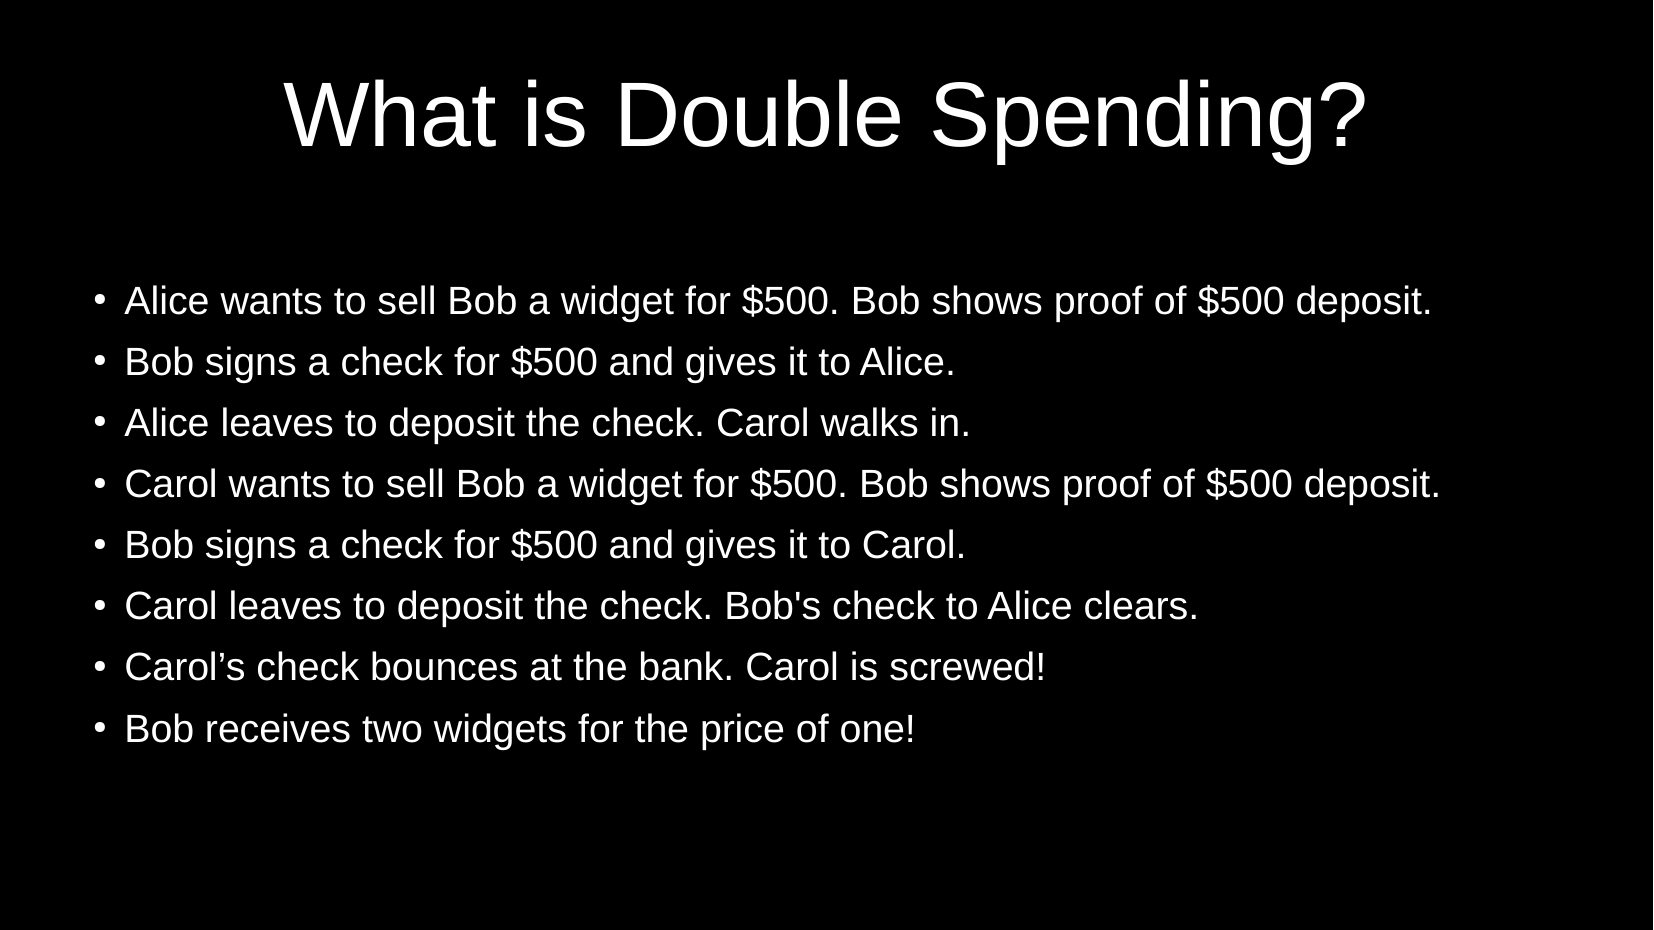

# What is Double Spending?
Alice wants to sell Bob a widget for $500. Bob shows proof of $500 deposit.
Bob signs a check for $500 and gives it to Alice.
Alice leaves to deposit the check. Carol walks in.
Carol wants to sell Bob a widget for $500. Bob shows proof of $500 deposit.
Bob signs a check for $500 and gives it to Carol.
Carol leaves to deposit the check. Bob's check to Alice clears.
Carol’s check bounces at the bank. Carol is screwed!
Bob receives two widgets for the price of one!